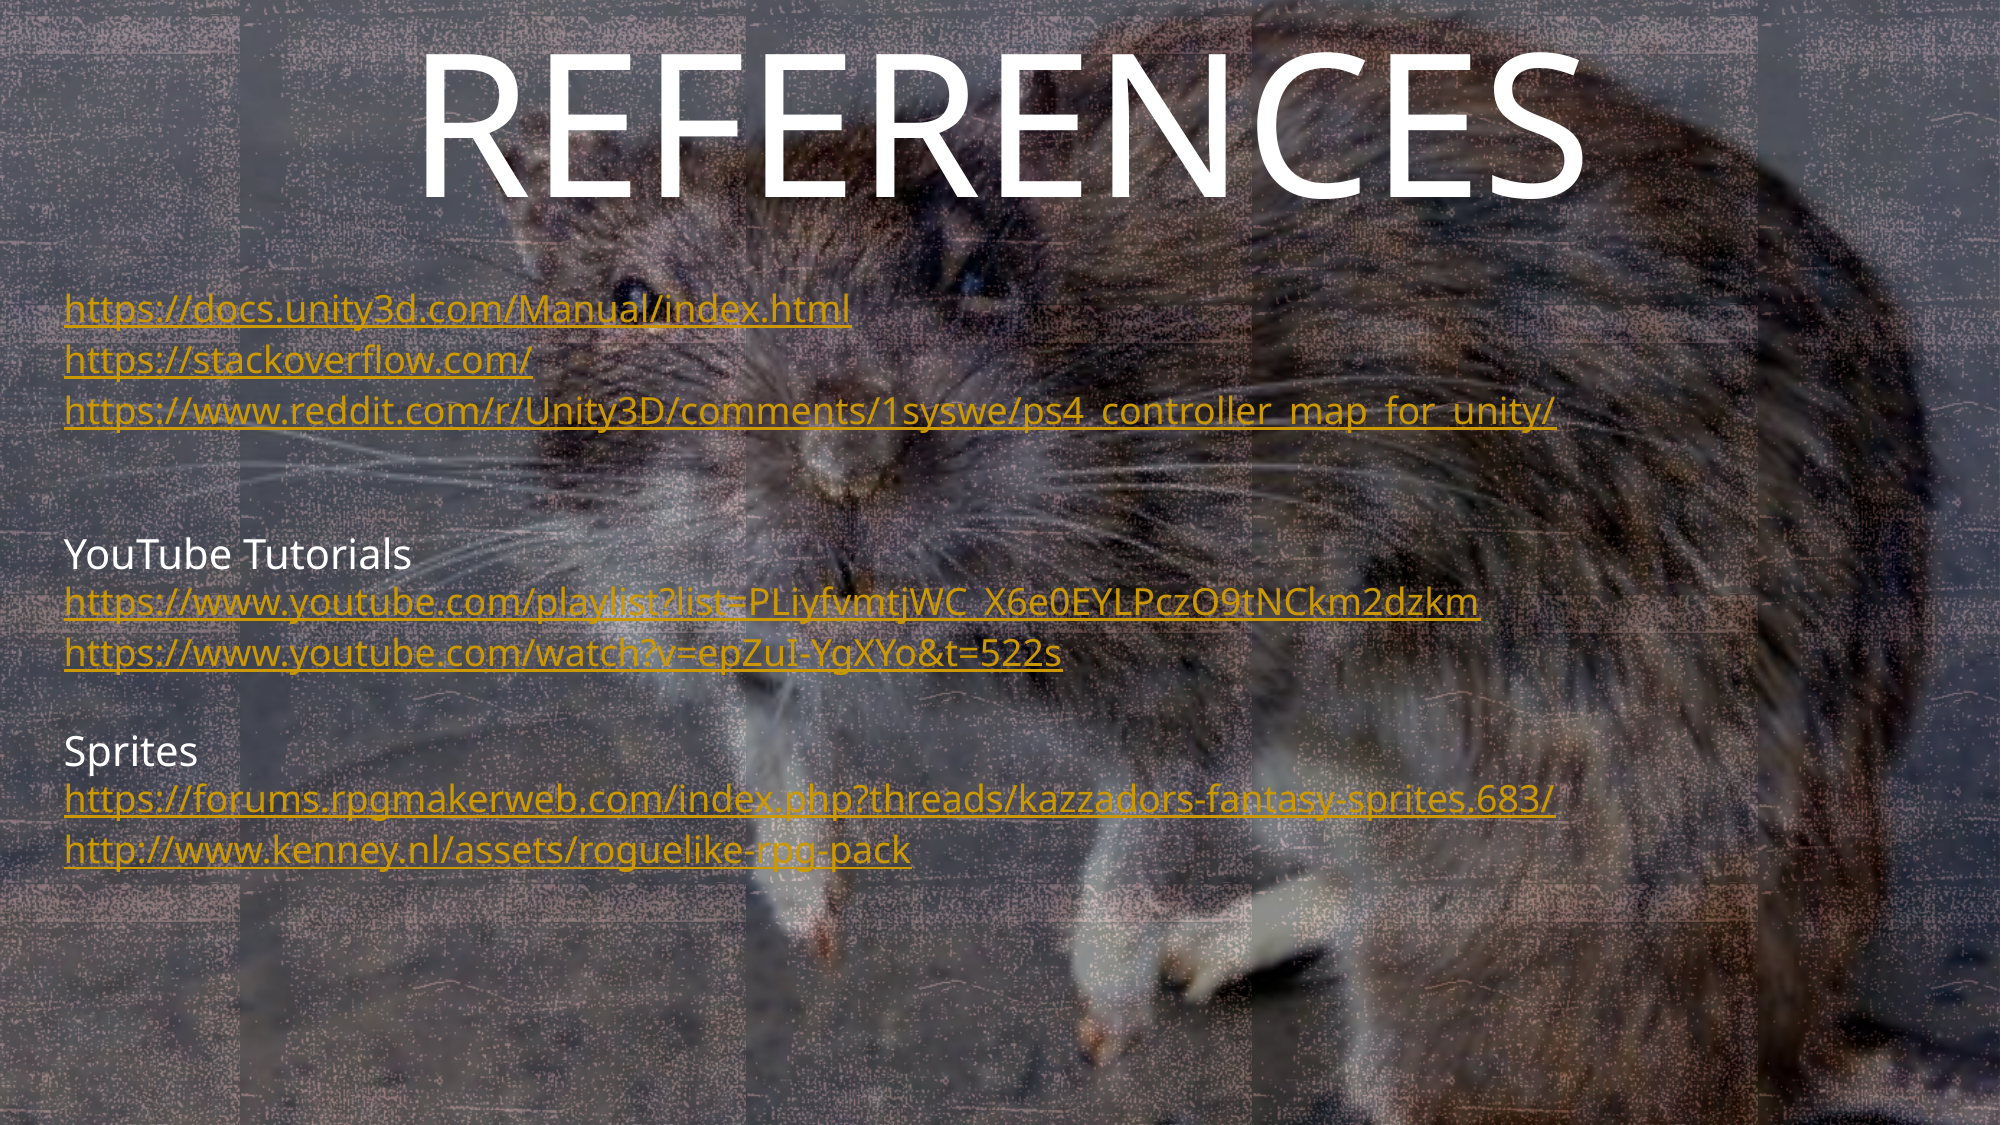

# References
https://docs.unity3d.com/Manual/index.html
https://stackoverflow.com/
https://www.reddit.com/r/Unity3D/comments/1syswe/ps4_controller_map_for_unity/
YouTube Tutorials
https://www.youtube.com/playlist?list=PLiyfvmtjWC_X6e0EYLPczO9tNCkm2dzkm
https://www.youtube.com/watch?v=epZuI-YgXYo&t=522s
Sprites
https://forums.rpgmakerweb.com/index.php?threads/kazzadors-fantasy-sprites.683/
http://www.kenney.nl/assets/roguelike-rpg-pack